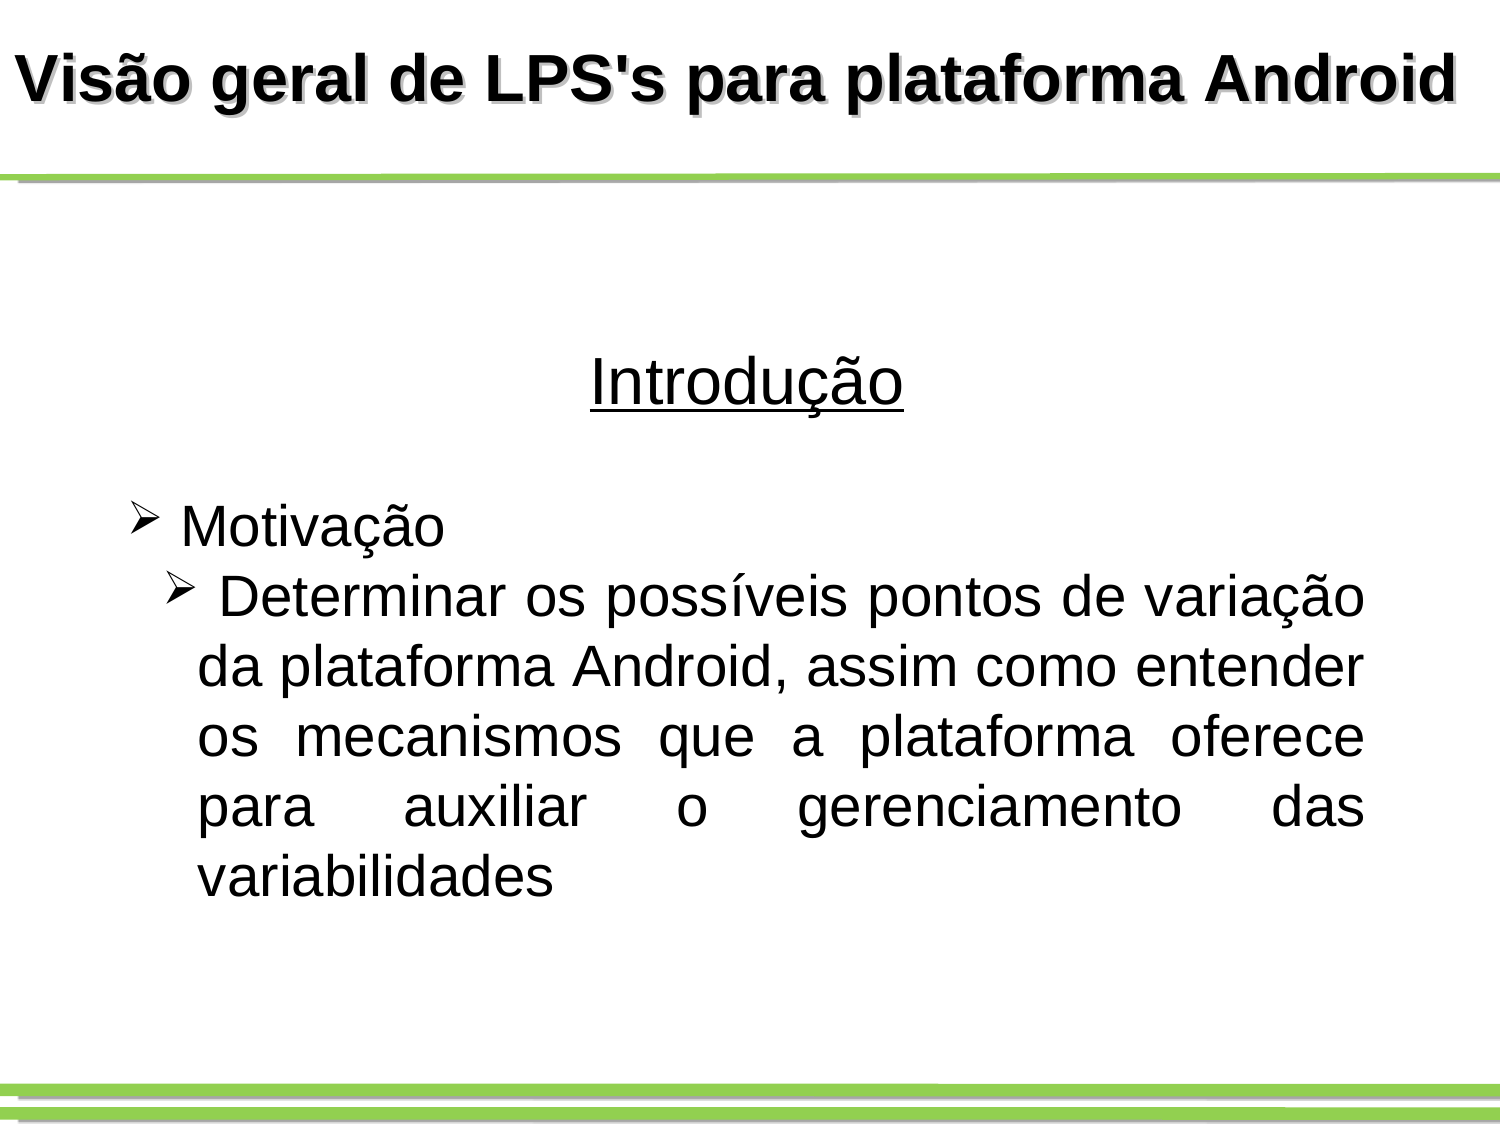

Visão geral de LPS's para plataforma Android
Introdução
 Motivação
 Determinar os possíveis pontos de variação da plataforma Android, assim como entender os mecanismos que a plataforma oferece para auxiliar o gerenciamento das variabilidades